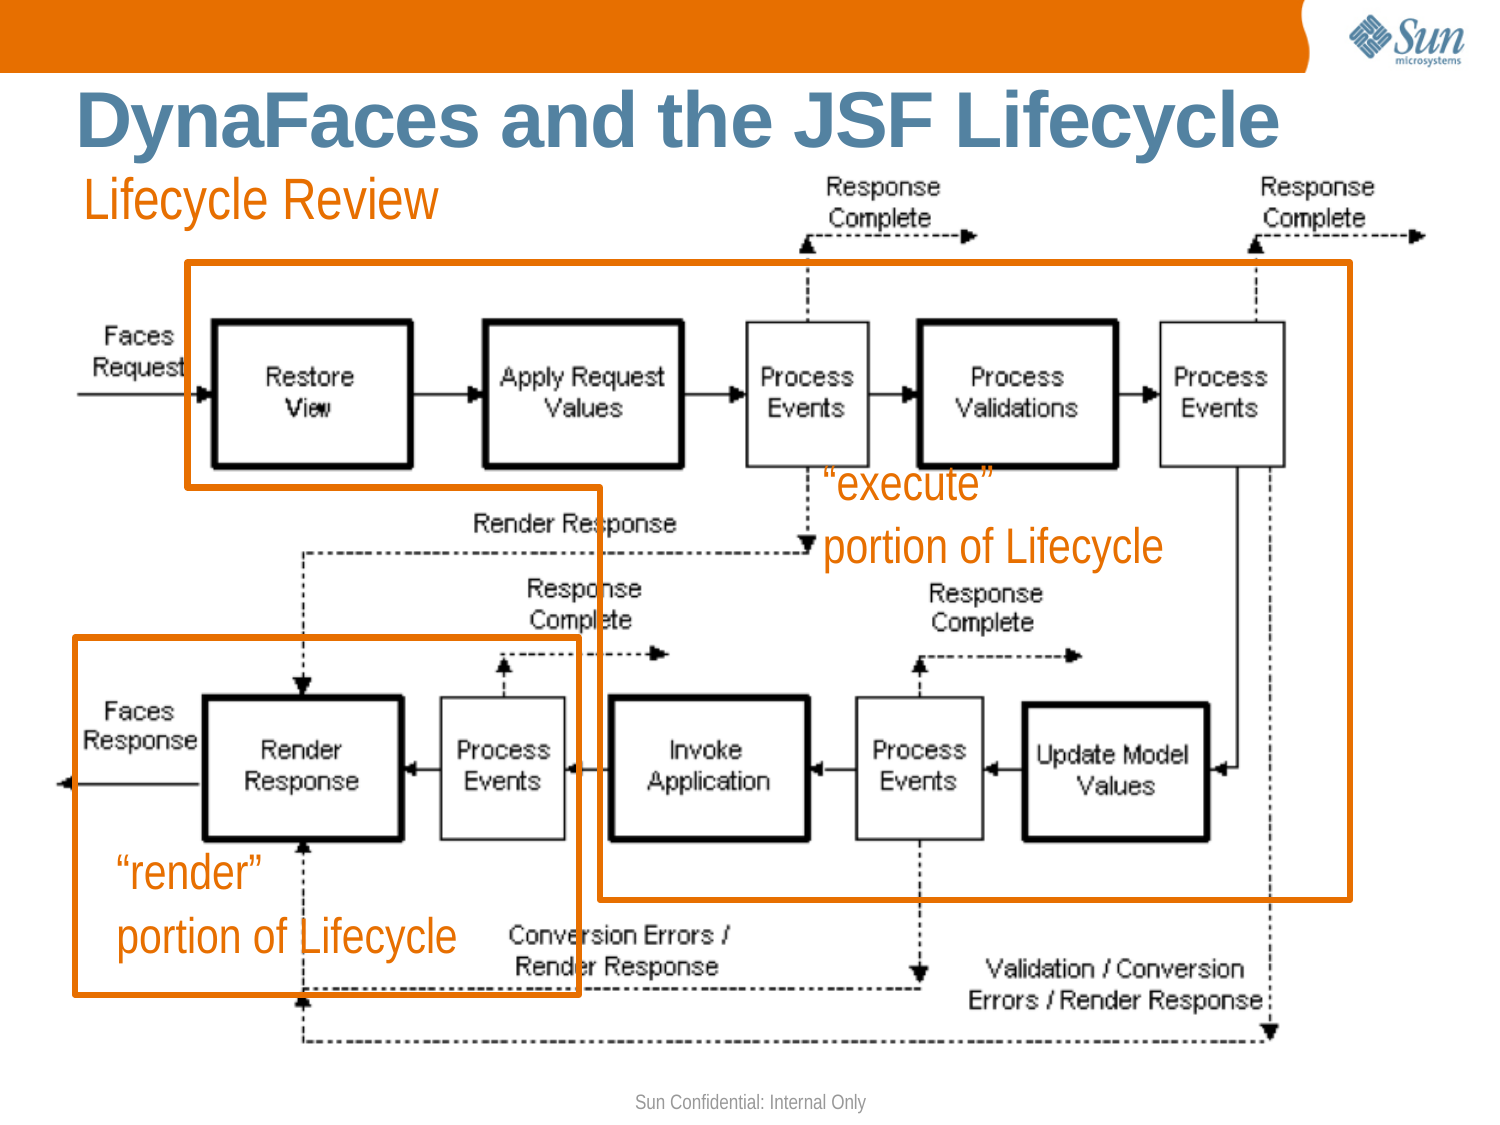

# DynaFaces and the JSF Lifecycle
Lifecycle Review
“execute”
portion of Lifecycle
“render”
portion of Lifecycle